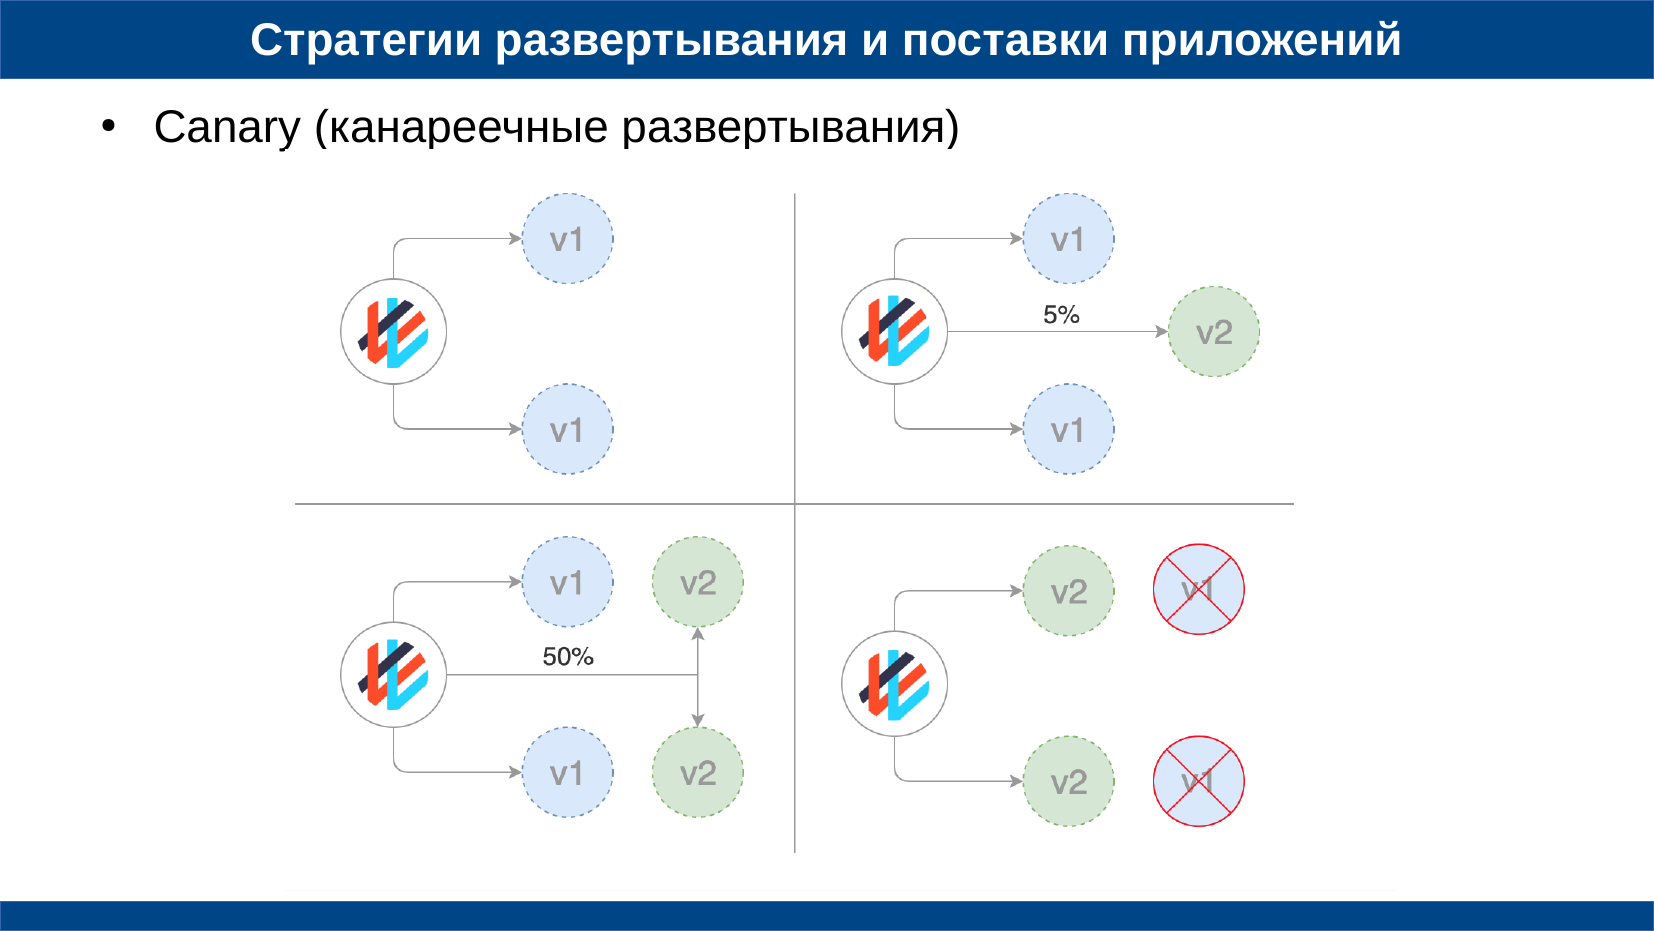

# Стратегии развертывания и поставки приложений
Canary (канареечные развертывания)